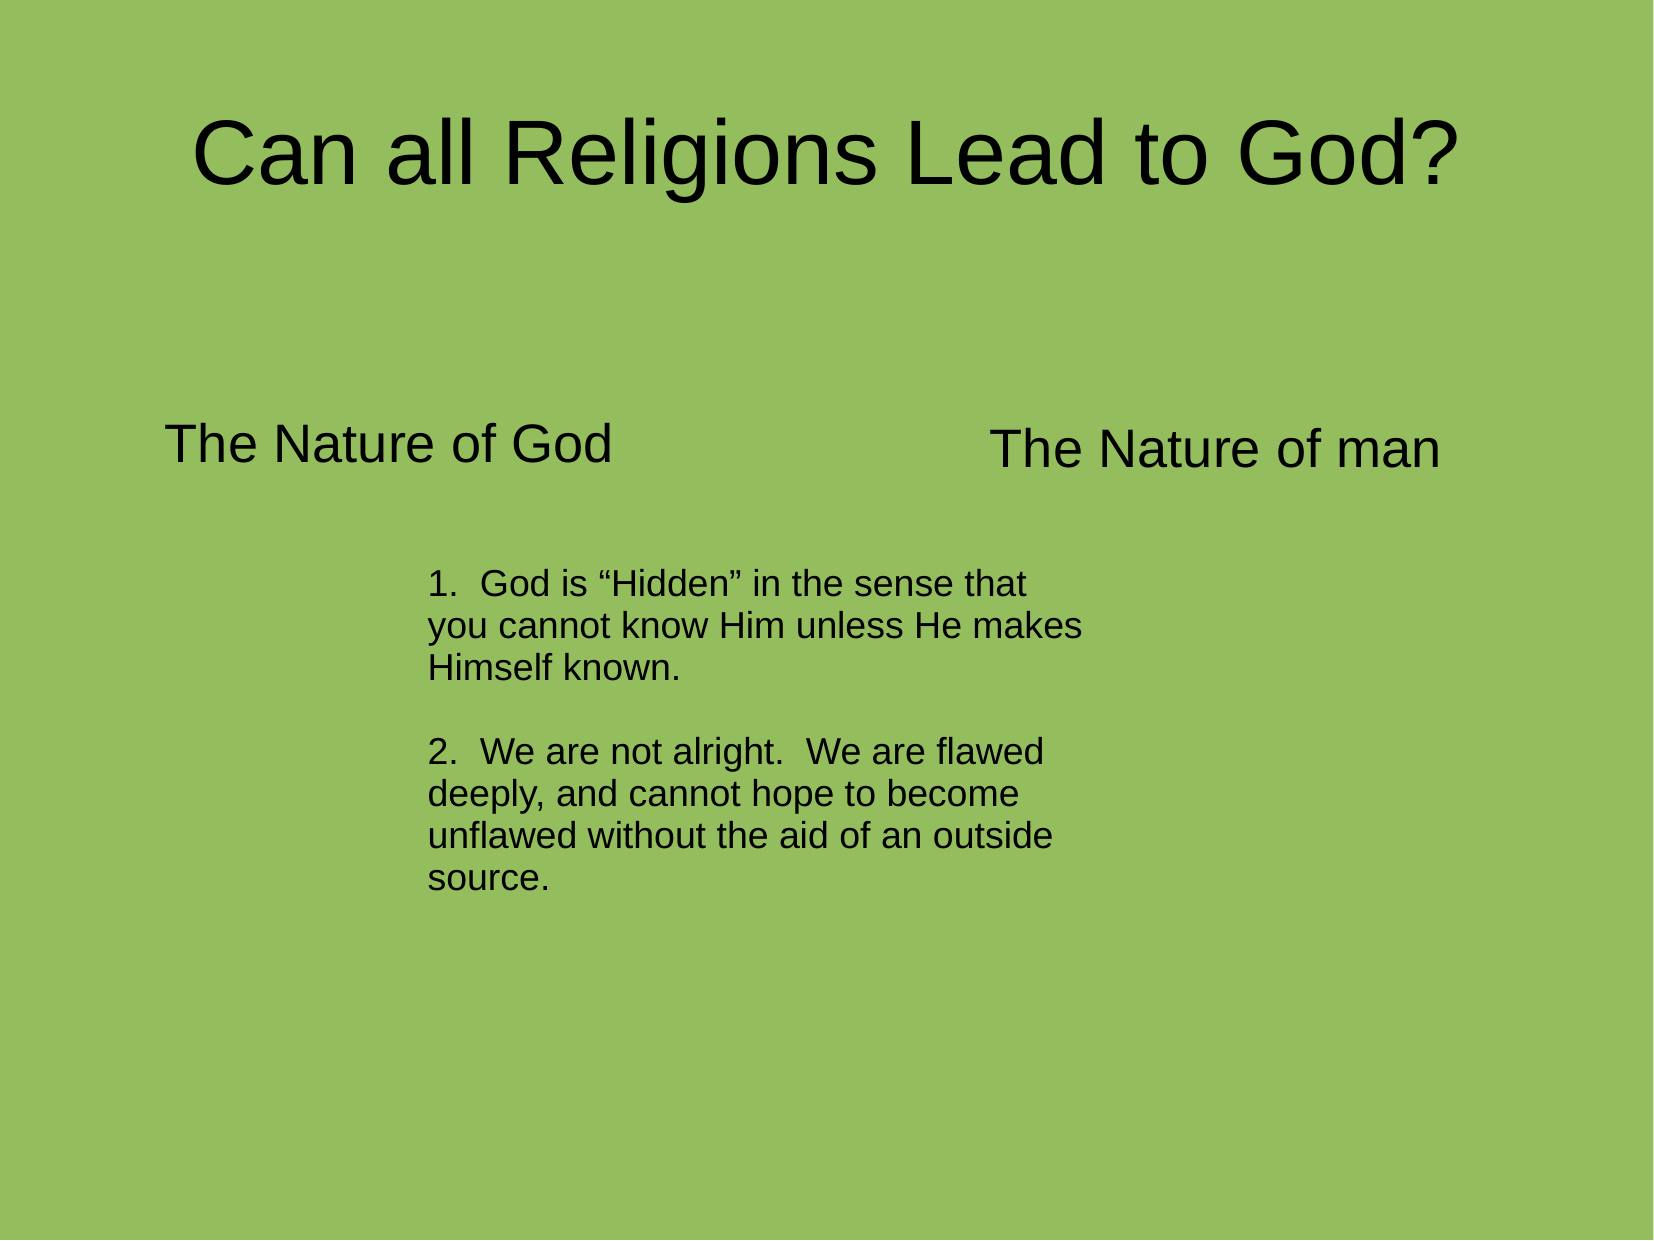

# Can all Religions Lead to God?
The Nature of God
The Nature of man
1. God is “Hidden” in the sense that
you cannot know Him unless He makes
Himself known.
2. We are not alright. We are flawed
deeply, and cannot hope to become
unflawed without the aid of an outside
source.